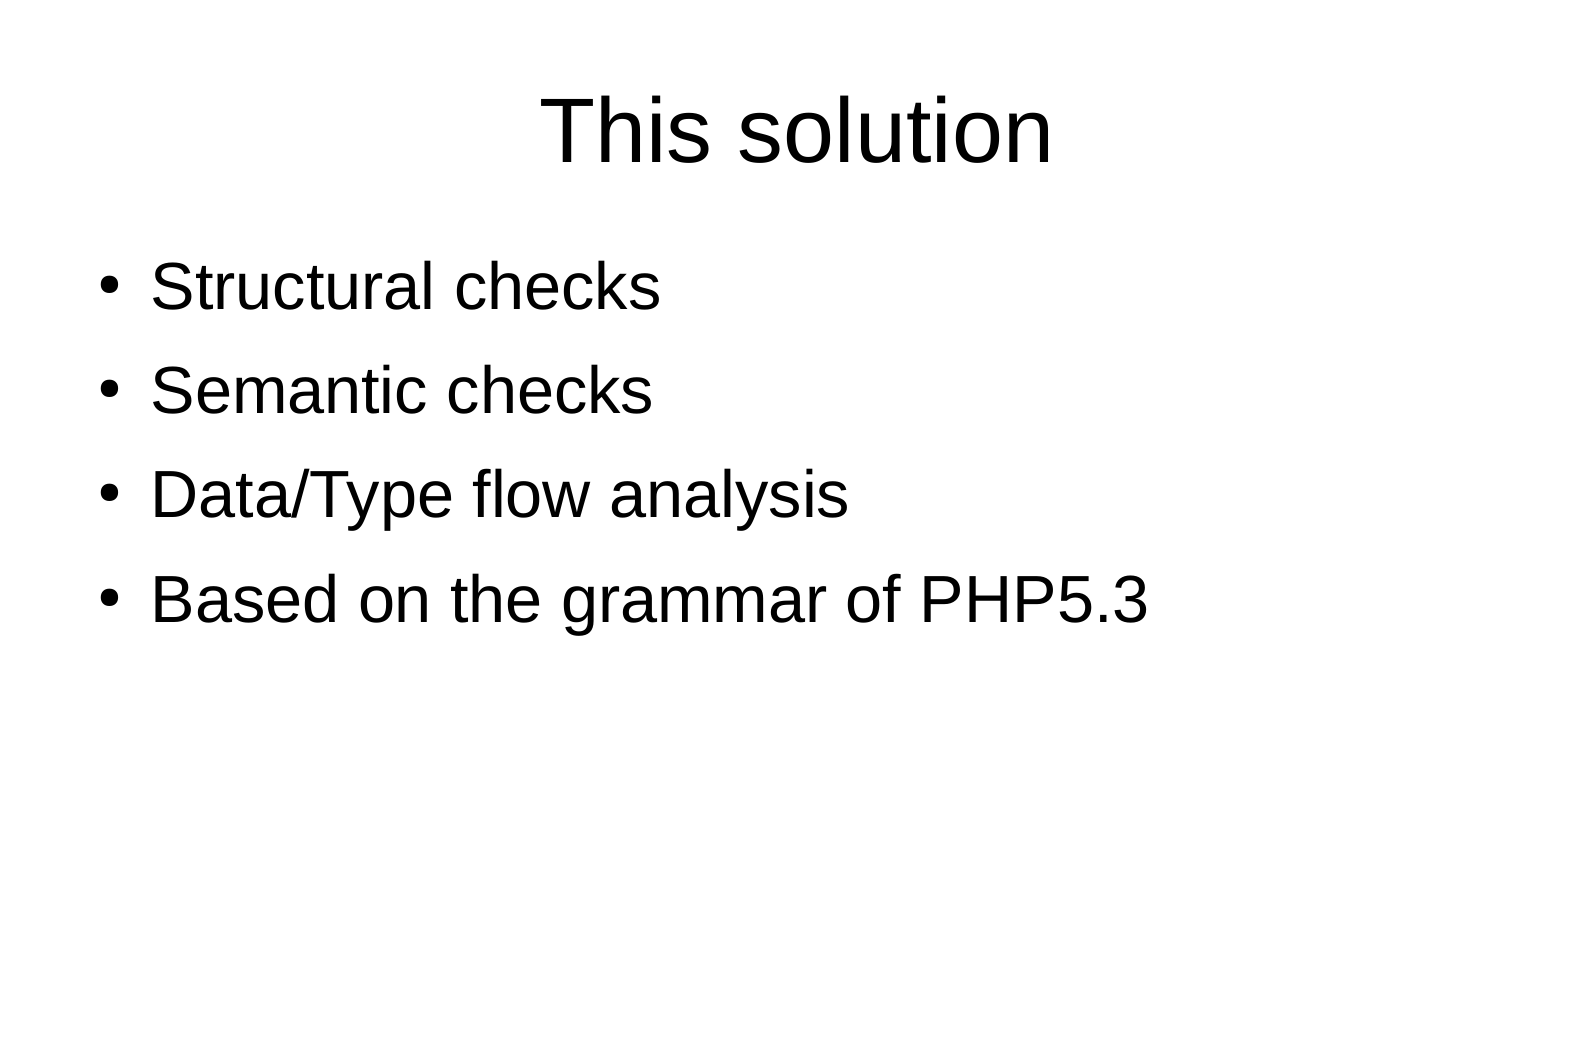

# This solution
Structural checks
Semantic checks
Data/Type flow analysis
Based on the grammar of PHP5.3